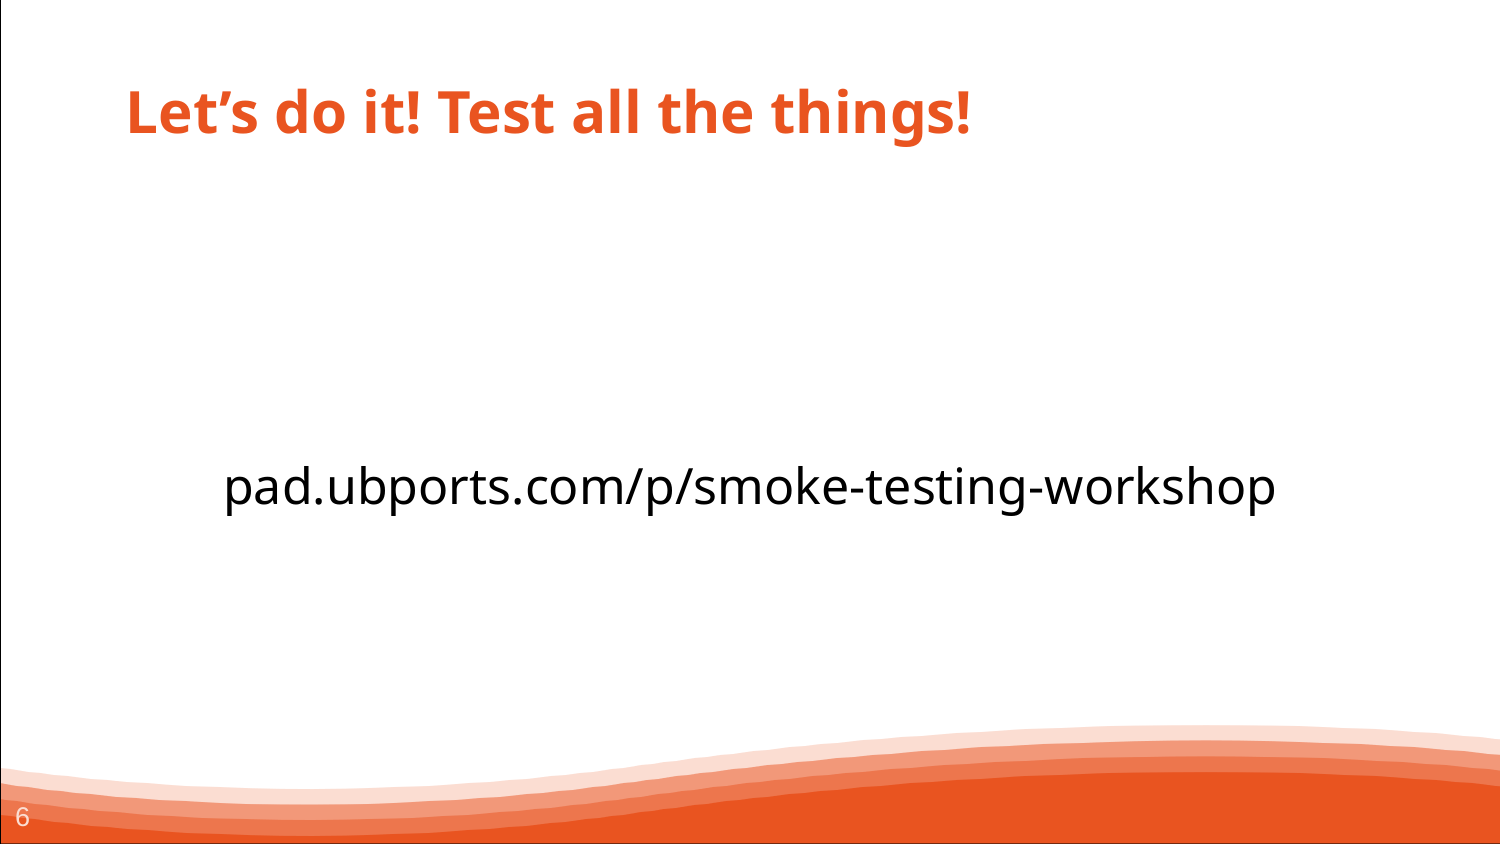

# Let’s do it! Test all the things!
pad.ubports.com/p/smoke-testing-workshop